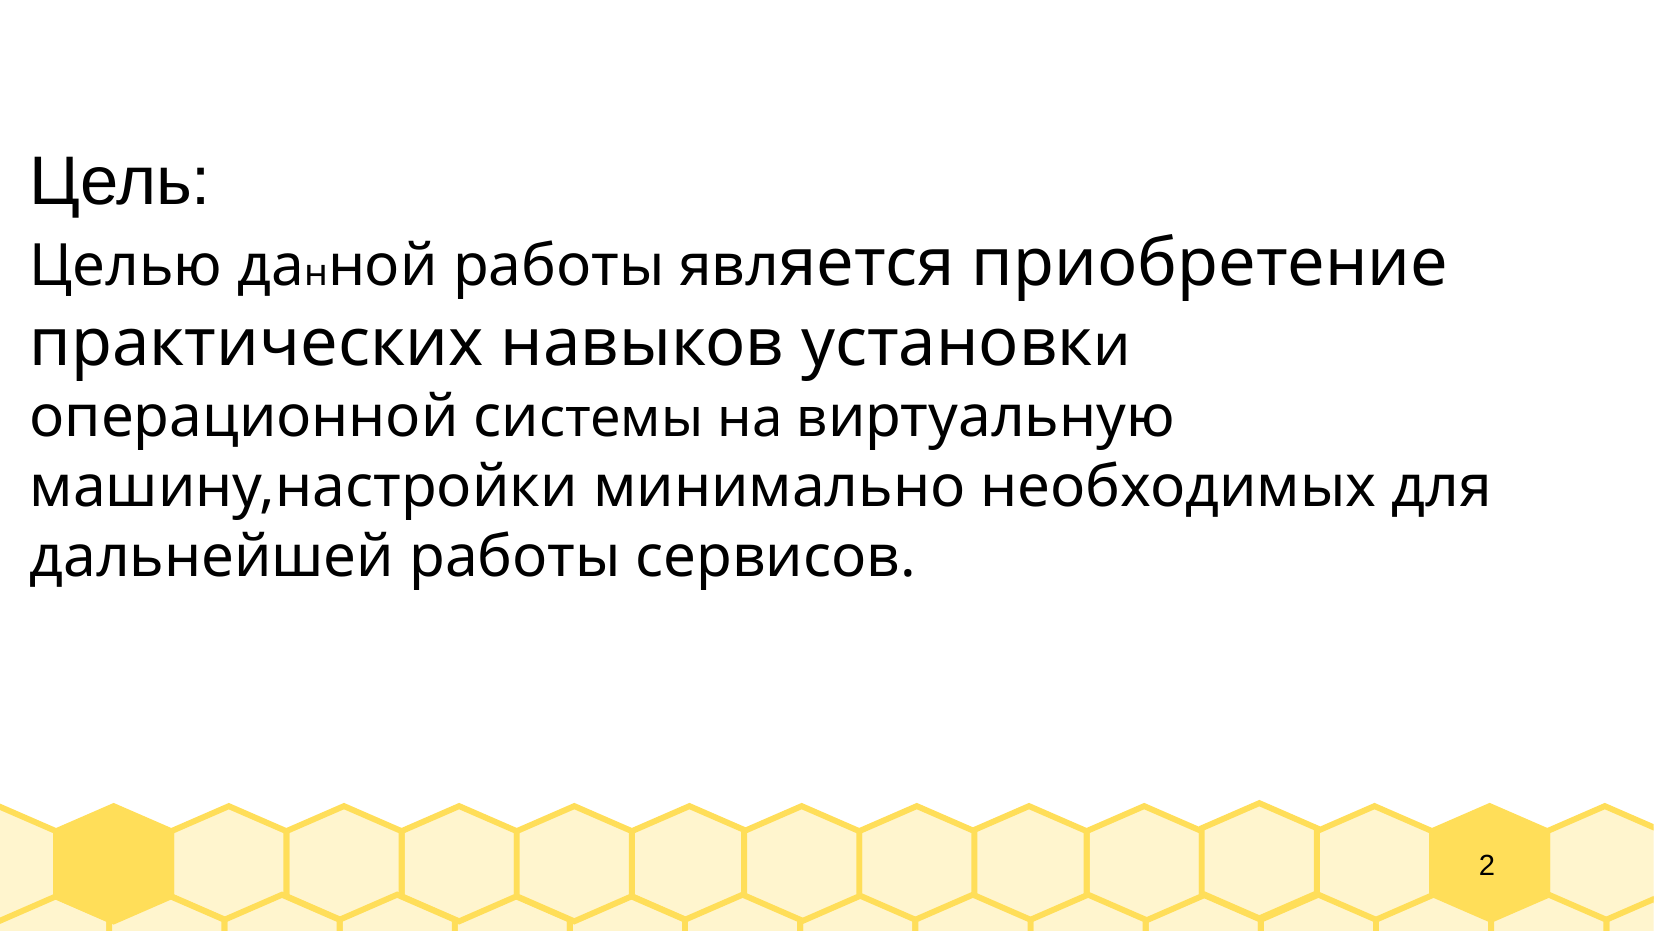

# Цель: Целью данной работы является приобретение практических навыков установки операционной системы на виртуальную машину,настройки минимально необходимых для дальнейшей работы сервисов.